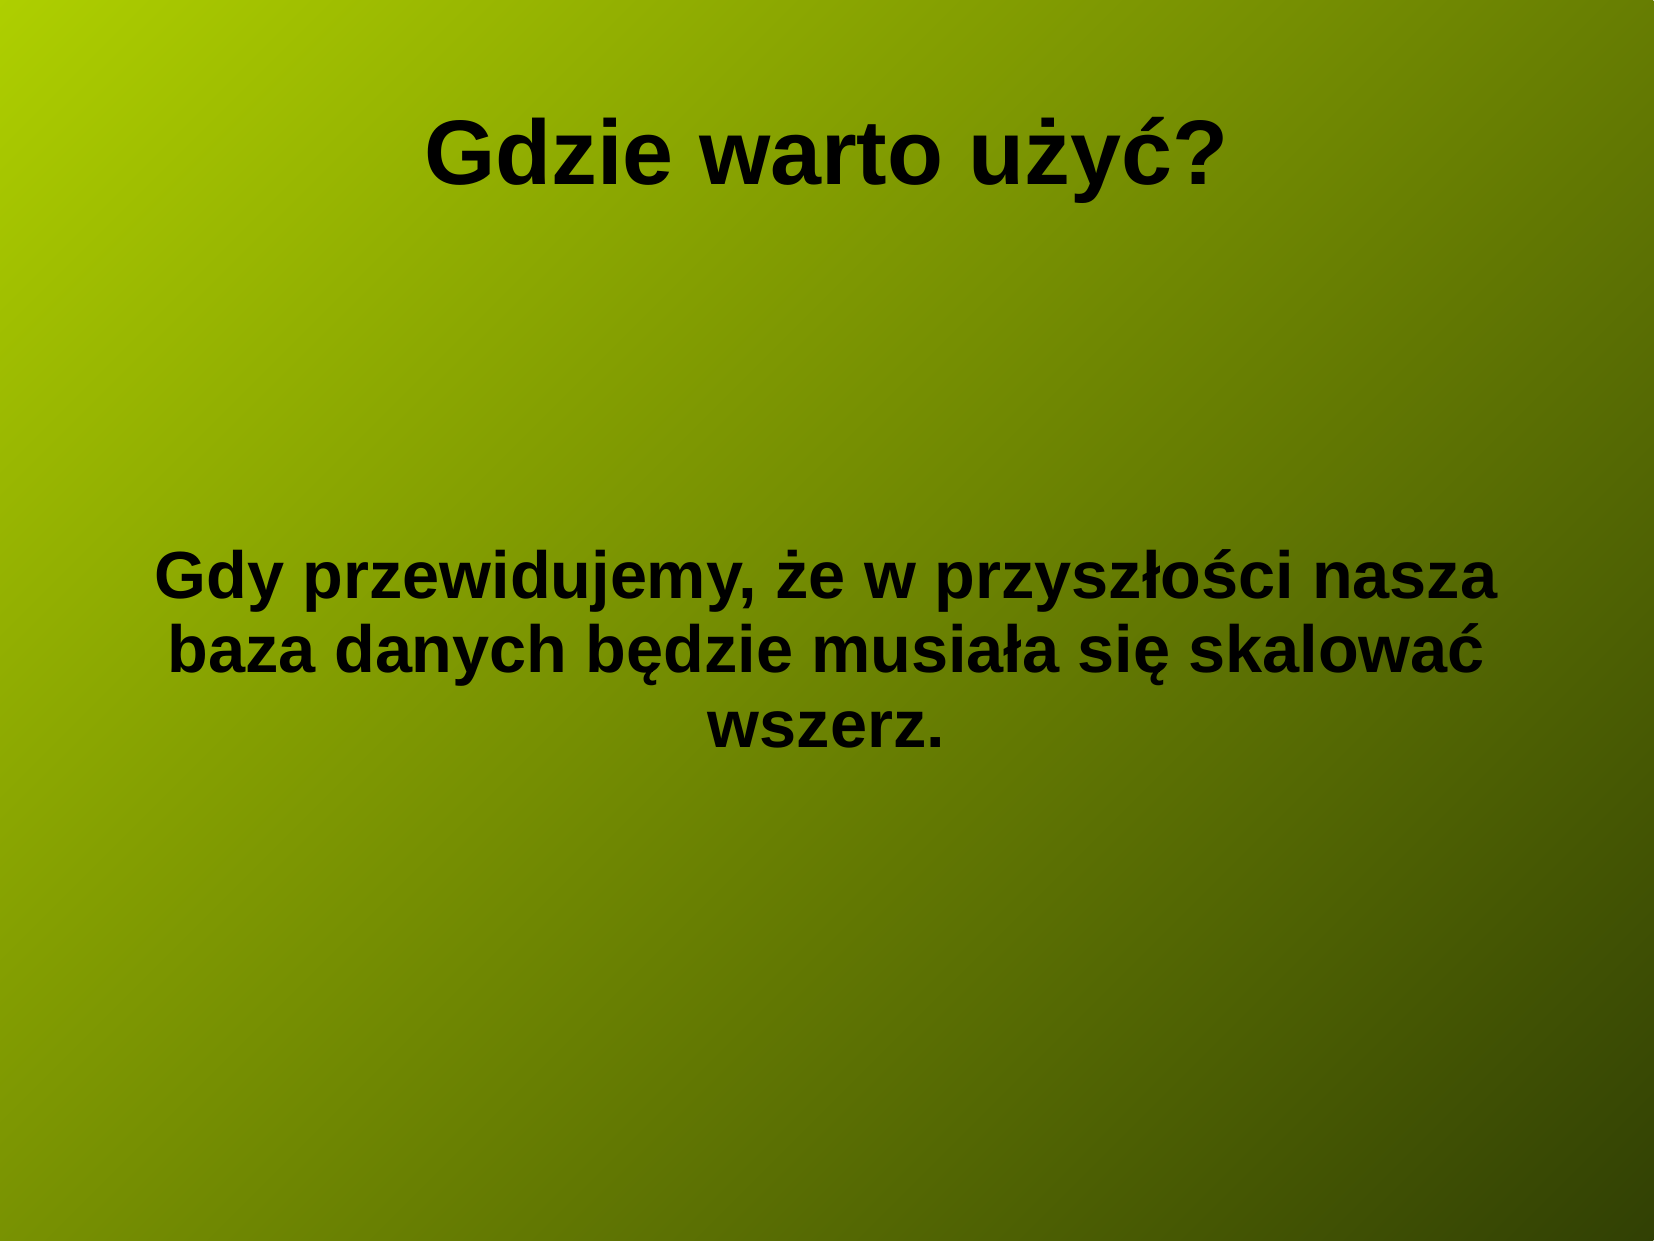

# Gdzie warto użyć?
Gdy przewidujemy, że w przyszłości nasza baza danych będzie musiała się skalować wszerz.